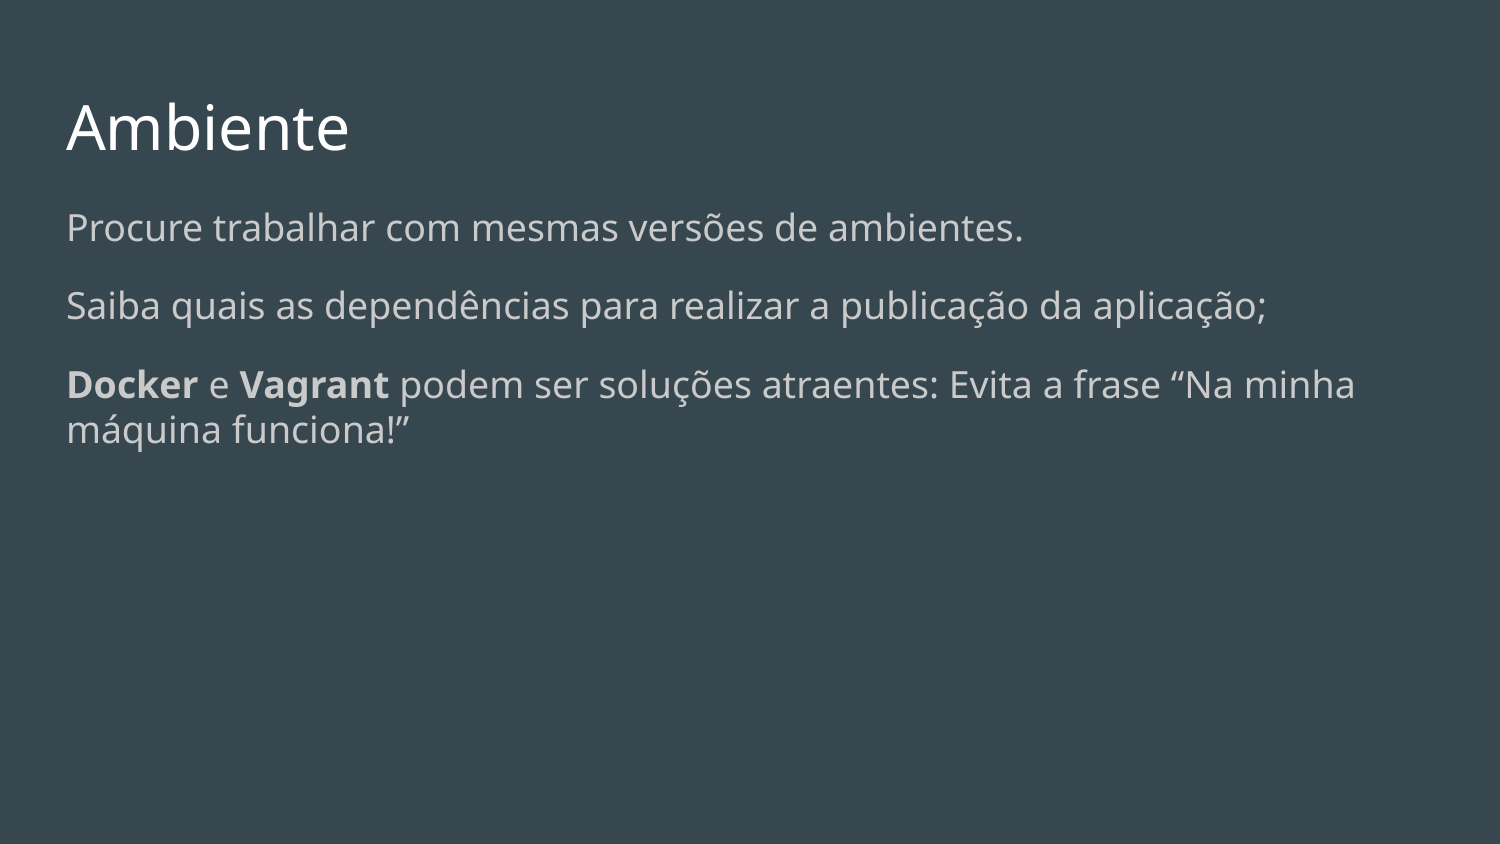

# Ambiente
Procure trabalhar com mesmas versões de ambientes.
Saiba quais as dependências para realizar a publicação da aplicação;
Docker e Vagrant podem ser soluções atraentes: Evita a frase “Na minha máquina funciona!”